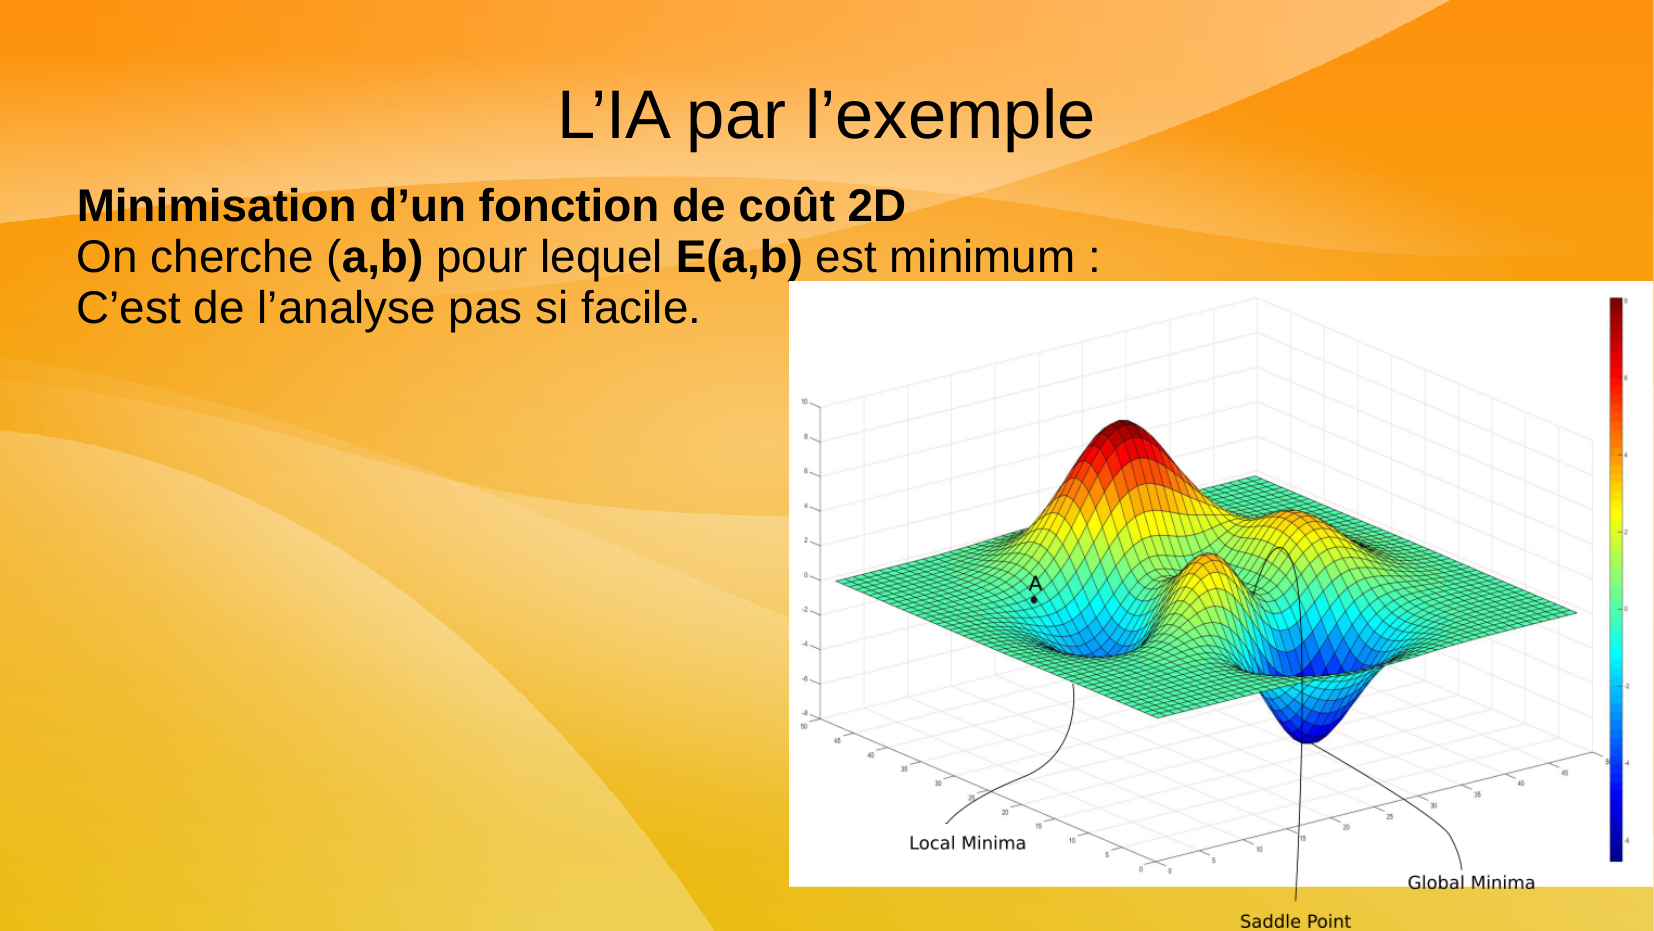

# L’IA par l’exemple
Minimisation d’un fonction de coût 2D
On cherche (a,b) pour lequel E(a,b) est minimum :
C’est de l’analyse pas si facile.